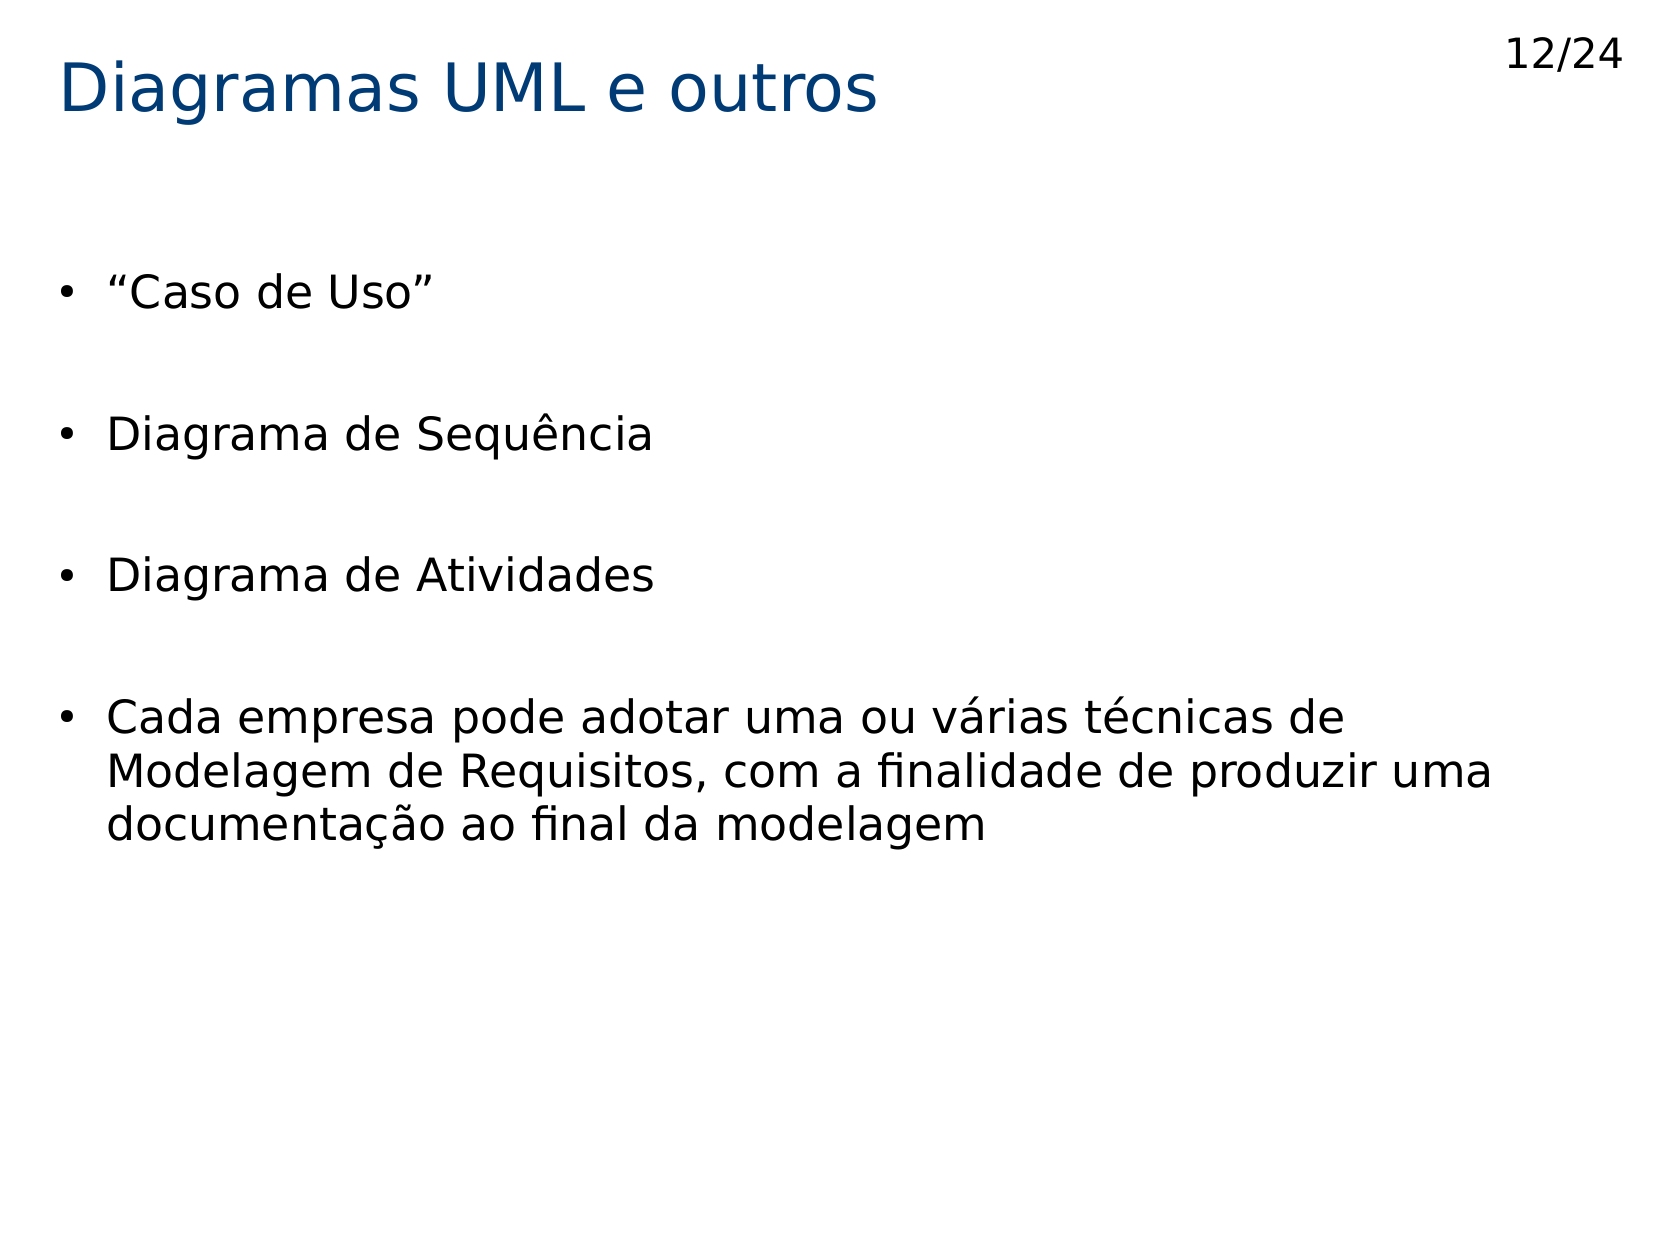

# Diagramas UML e outros
12
“Caso de Uso”
Diagrama de Sequência
Diagrama de Atividades
Cada empresa pode adotar uma ou várias técnicas de Modelagem de Requisitos, com a finalidade de produzir uma documentação ao final da modelagem